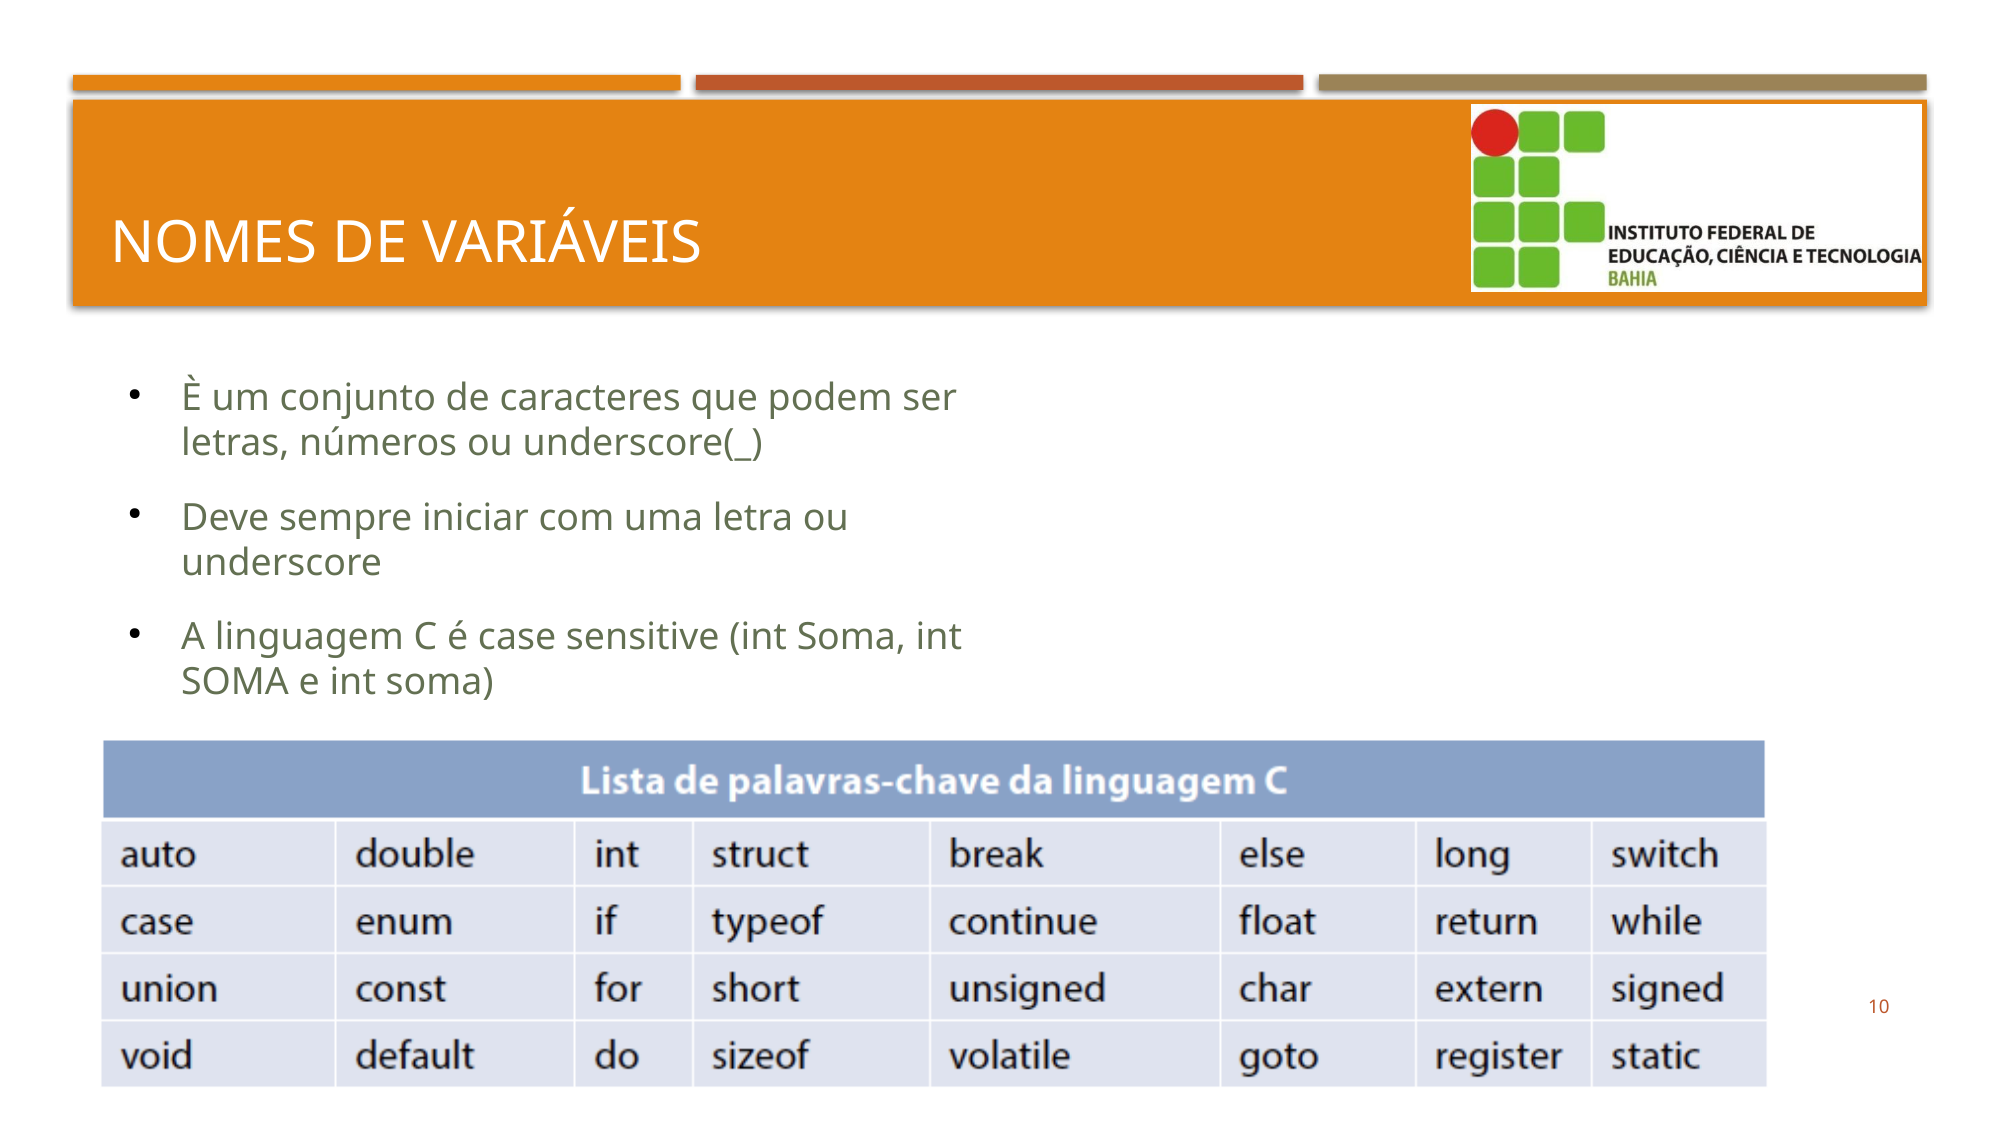

# Nomes de Variáveis
È um conjunto de caracteres que podem ser letras, números ou underscore(_)
Deve sempre iniciar com uma letra ou underscore
A linguagem C é case sensitive (int Soma, int SOMA e int soma)
Palavras-chaves não podem ser utilizadas
Prof: José Couto Júnior
10